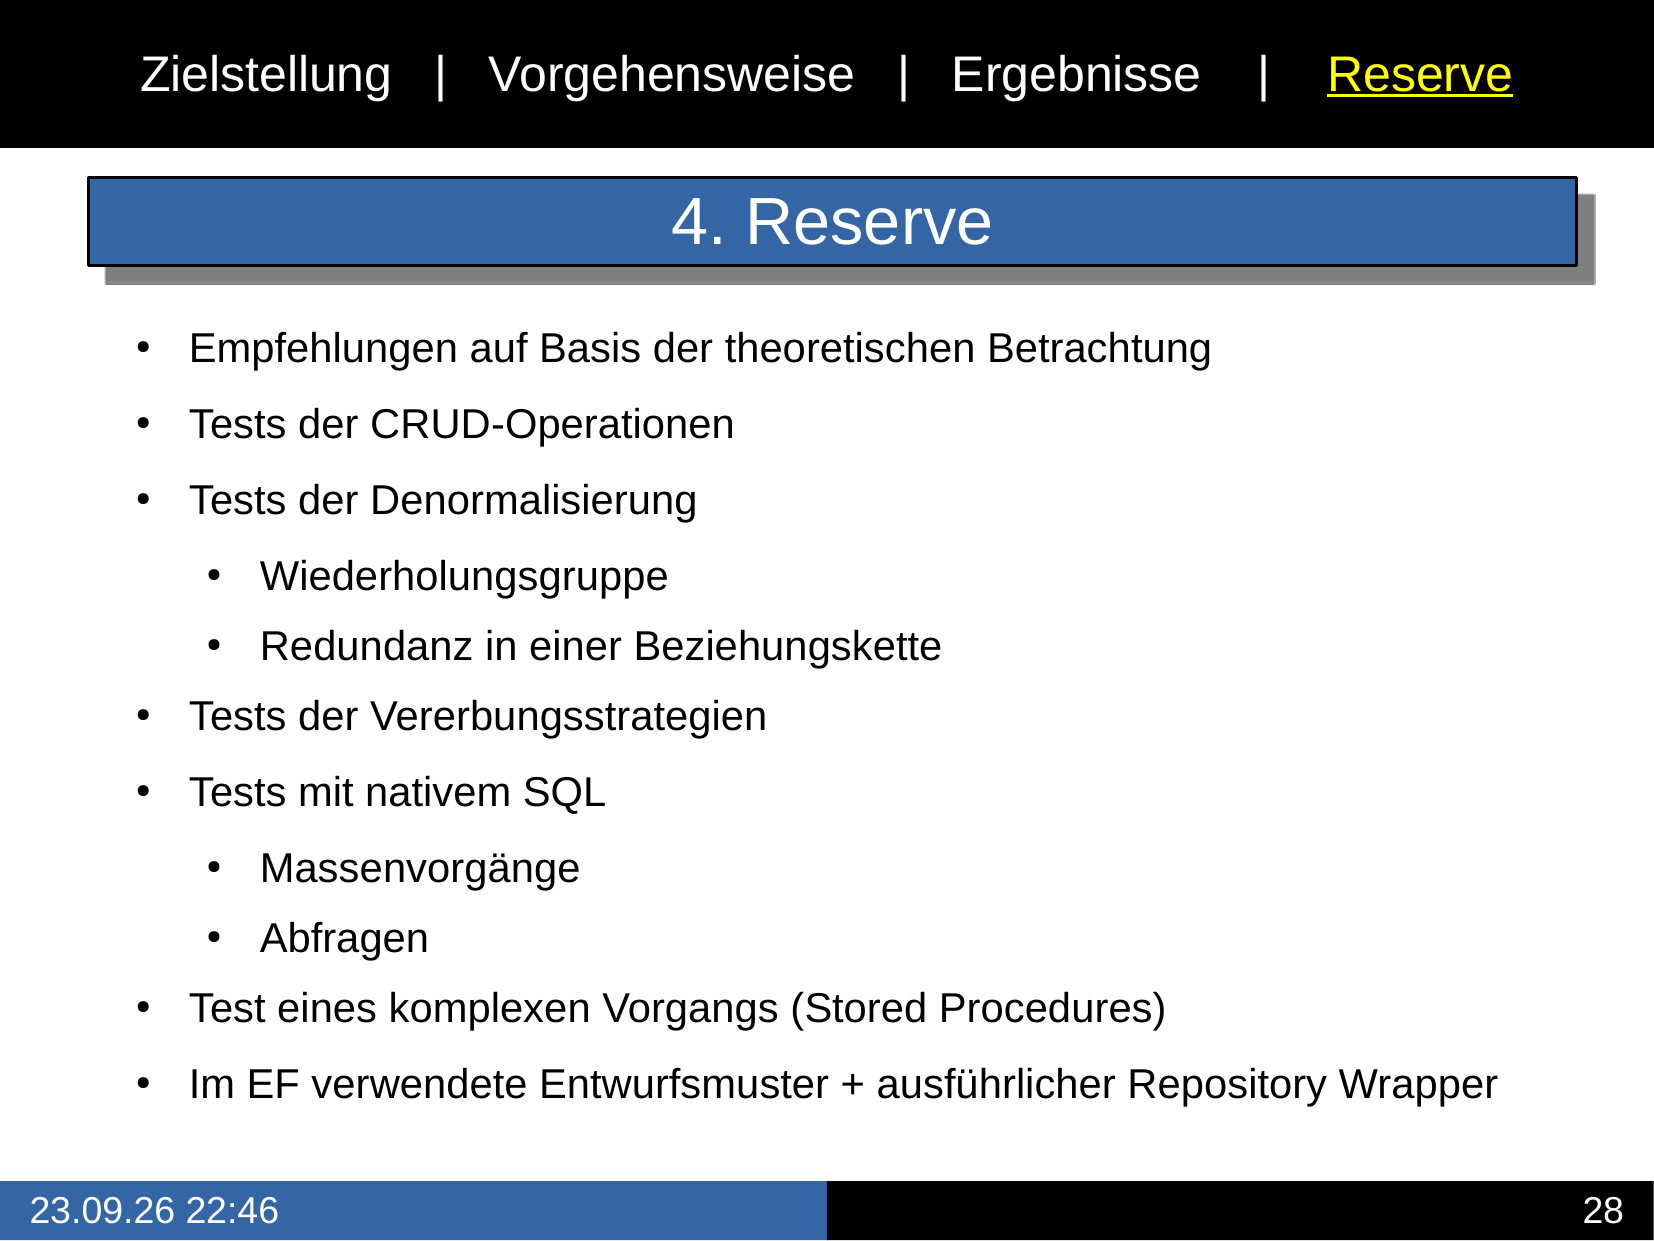

Zielstellung | Vorgehensweise | Ergebnisse | Reserve
# 4. Reserve
Empfehlungen auf Basis der theoretischen Betrachtung
Tests der CRUD-Operationen
Tests der Denormalisierung
Wiederholungsgruppe
Redundanz in einer Beziehungskette
Tests der Vererbungsstrategien
Tests mit nativem SQL
Massenvorgänge
Abfragen
Test eines komplexen Vorgangs (Stored Procedures)
Im EF verwendete Entwurfsmuster + ausführlicher Repository Wrapper
28